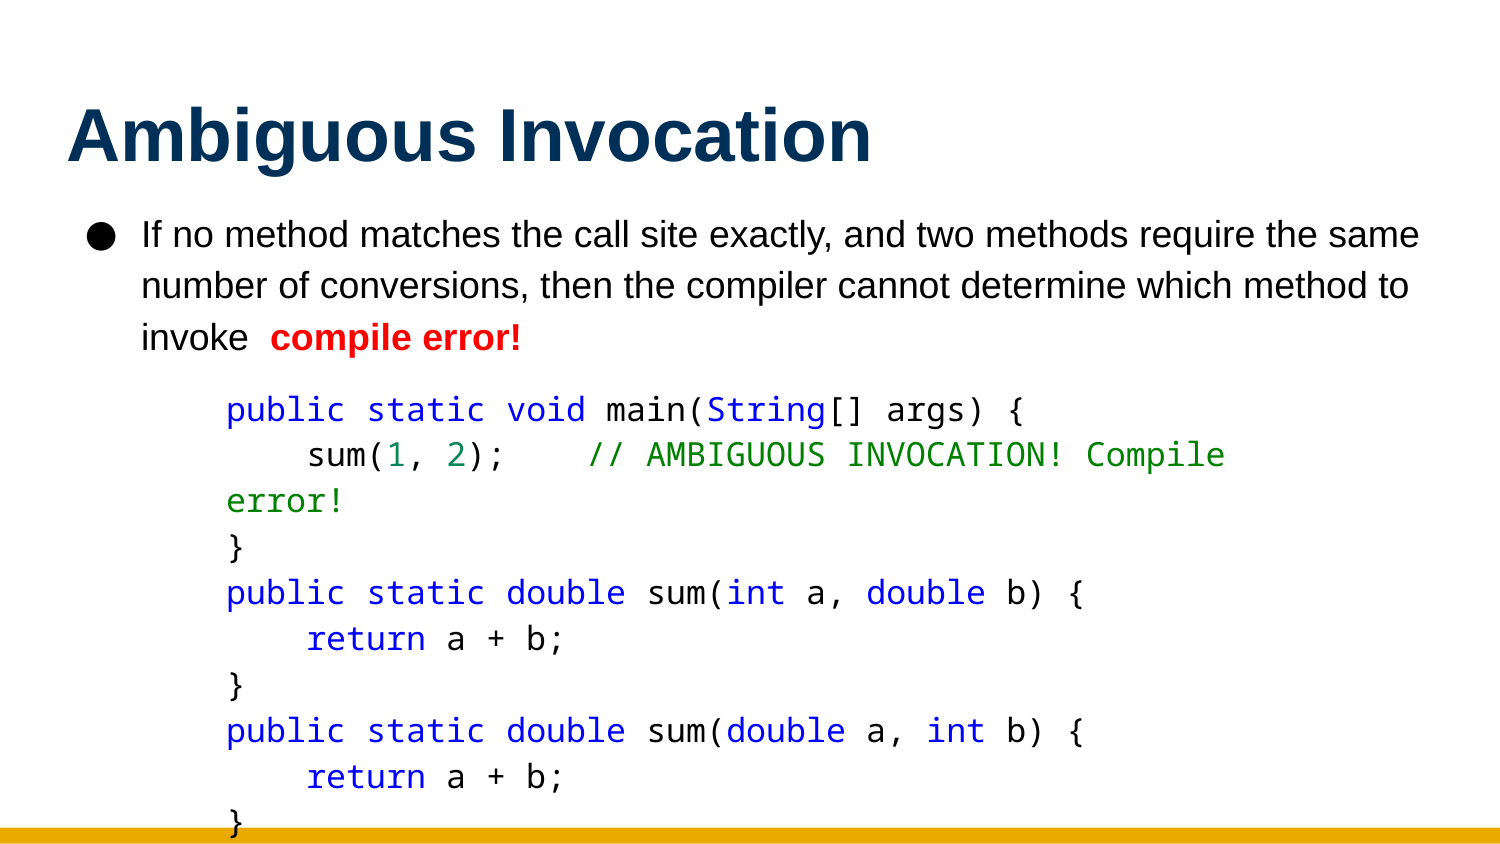

# Ambiguous Invocation
If no method matches the call site exactly, and two methods require the same number of conversions, then the compiler cannot determine which method to invoke compile error!
public static void main(String[] args) {
    sum(1, 2); // AMBIGUOUS INVOCATION! Compile error!
}
public static double sum(int a, double b) {
    return a + b;
}
public static double sum(double a, int b) {
    return a + b;
}